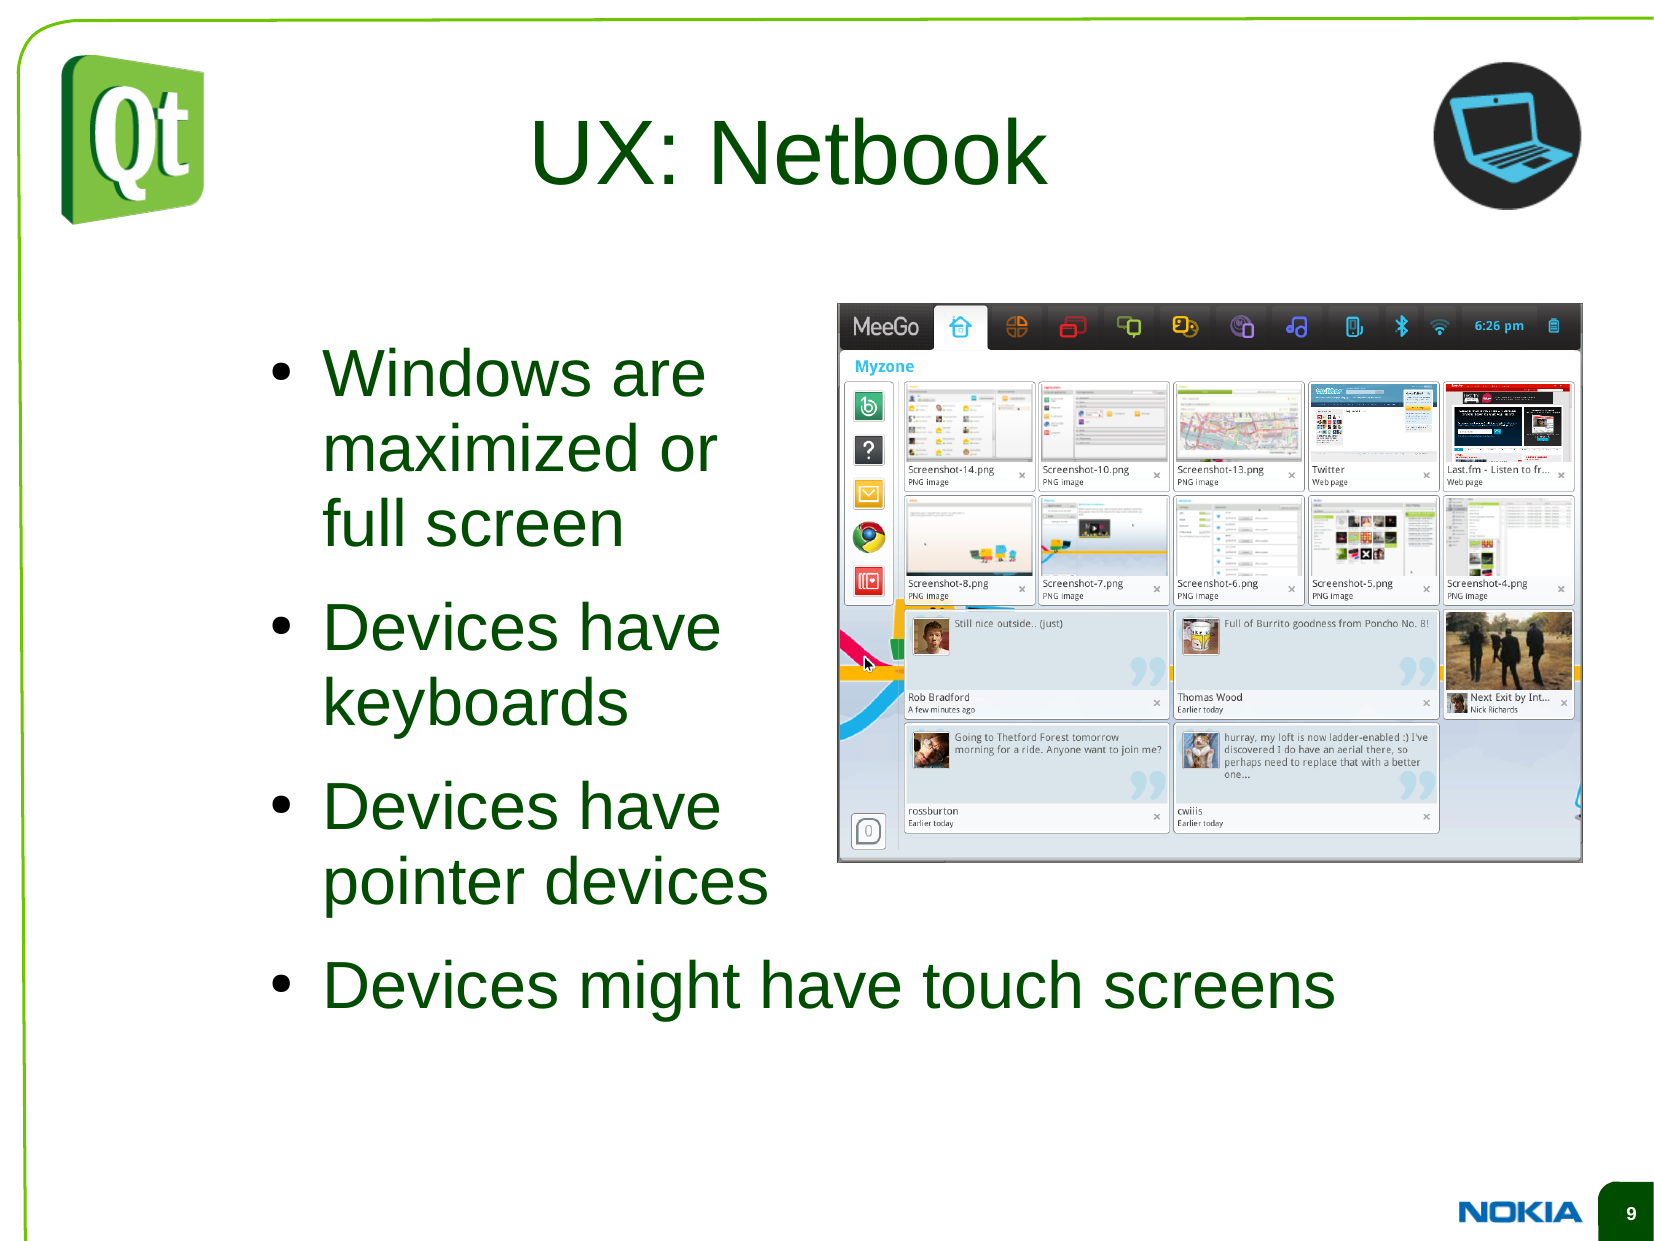

# UX: Netbook
Windows are
maximized or
full screen
Devices have
keyboards
Devices have
pointer devices
Devices might have touch screens